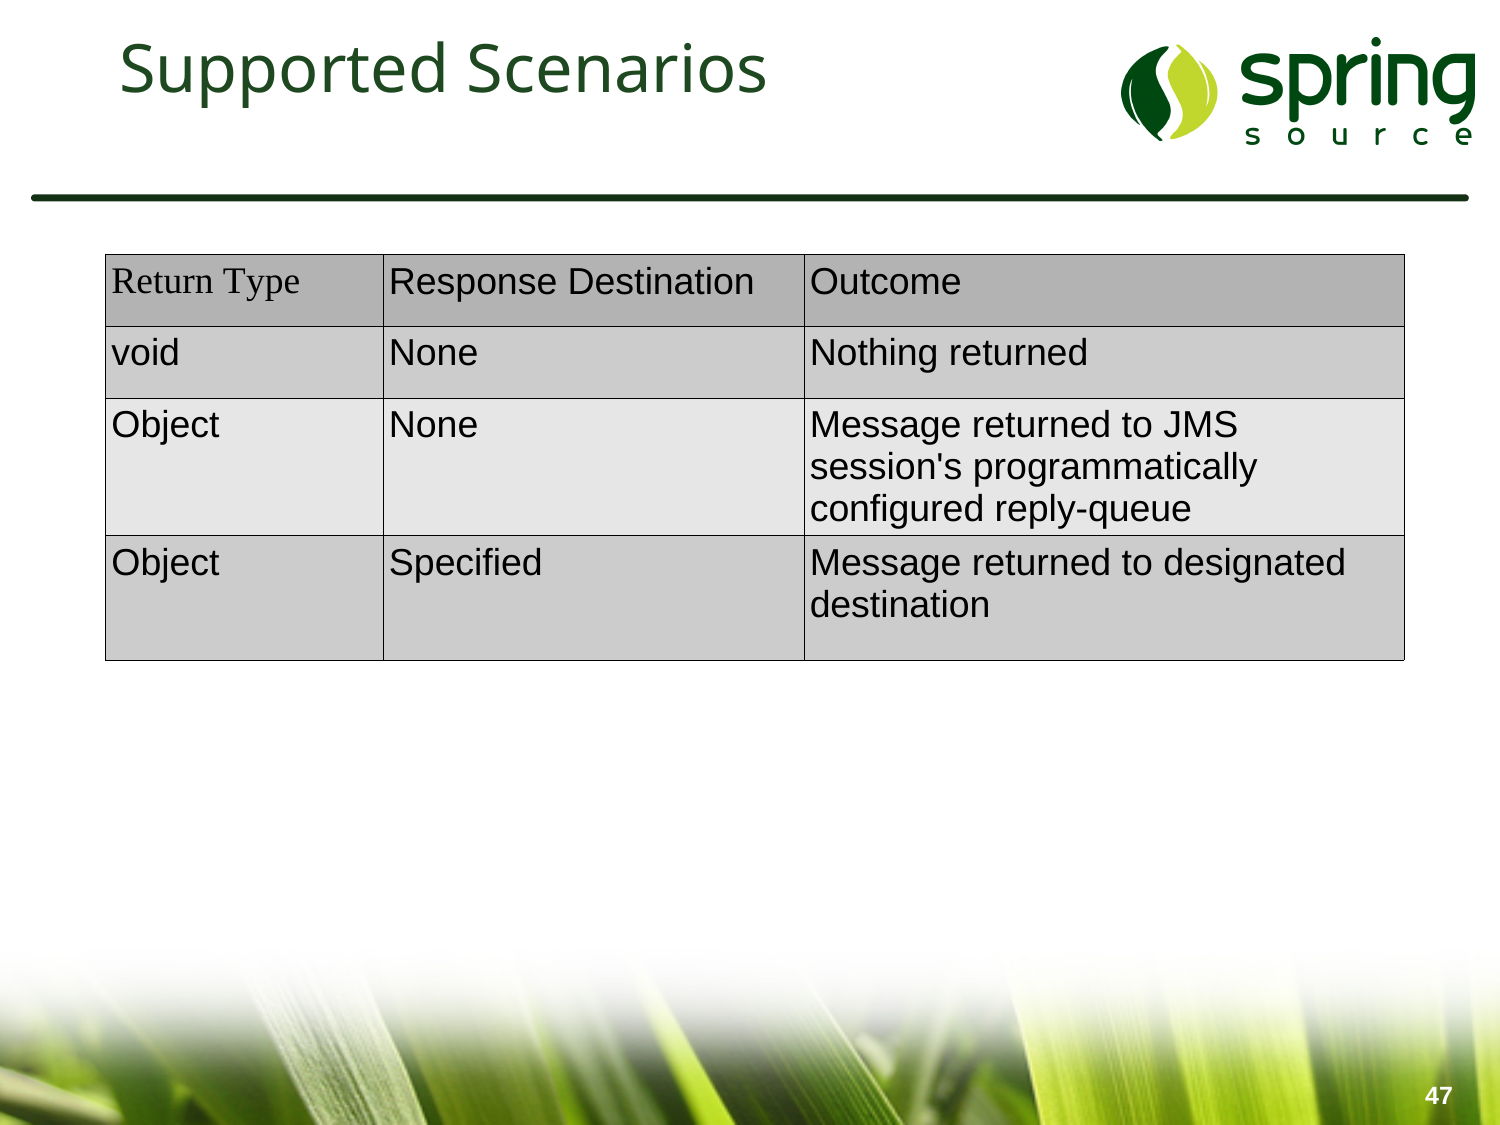

# Supported Scenarios
| Return Type | Response Destination | Outcome |
| --- | --- | --- |
| void | None | Nothing returned |
| Object | None | Message returned to JMS session's programmatically configured reply-queue |
| Object | Specified | Message returned to designated destination |